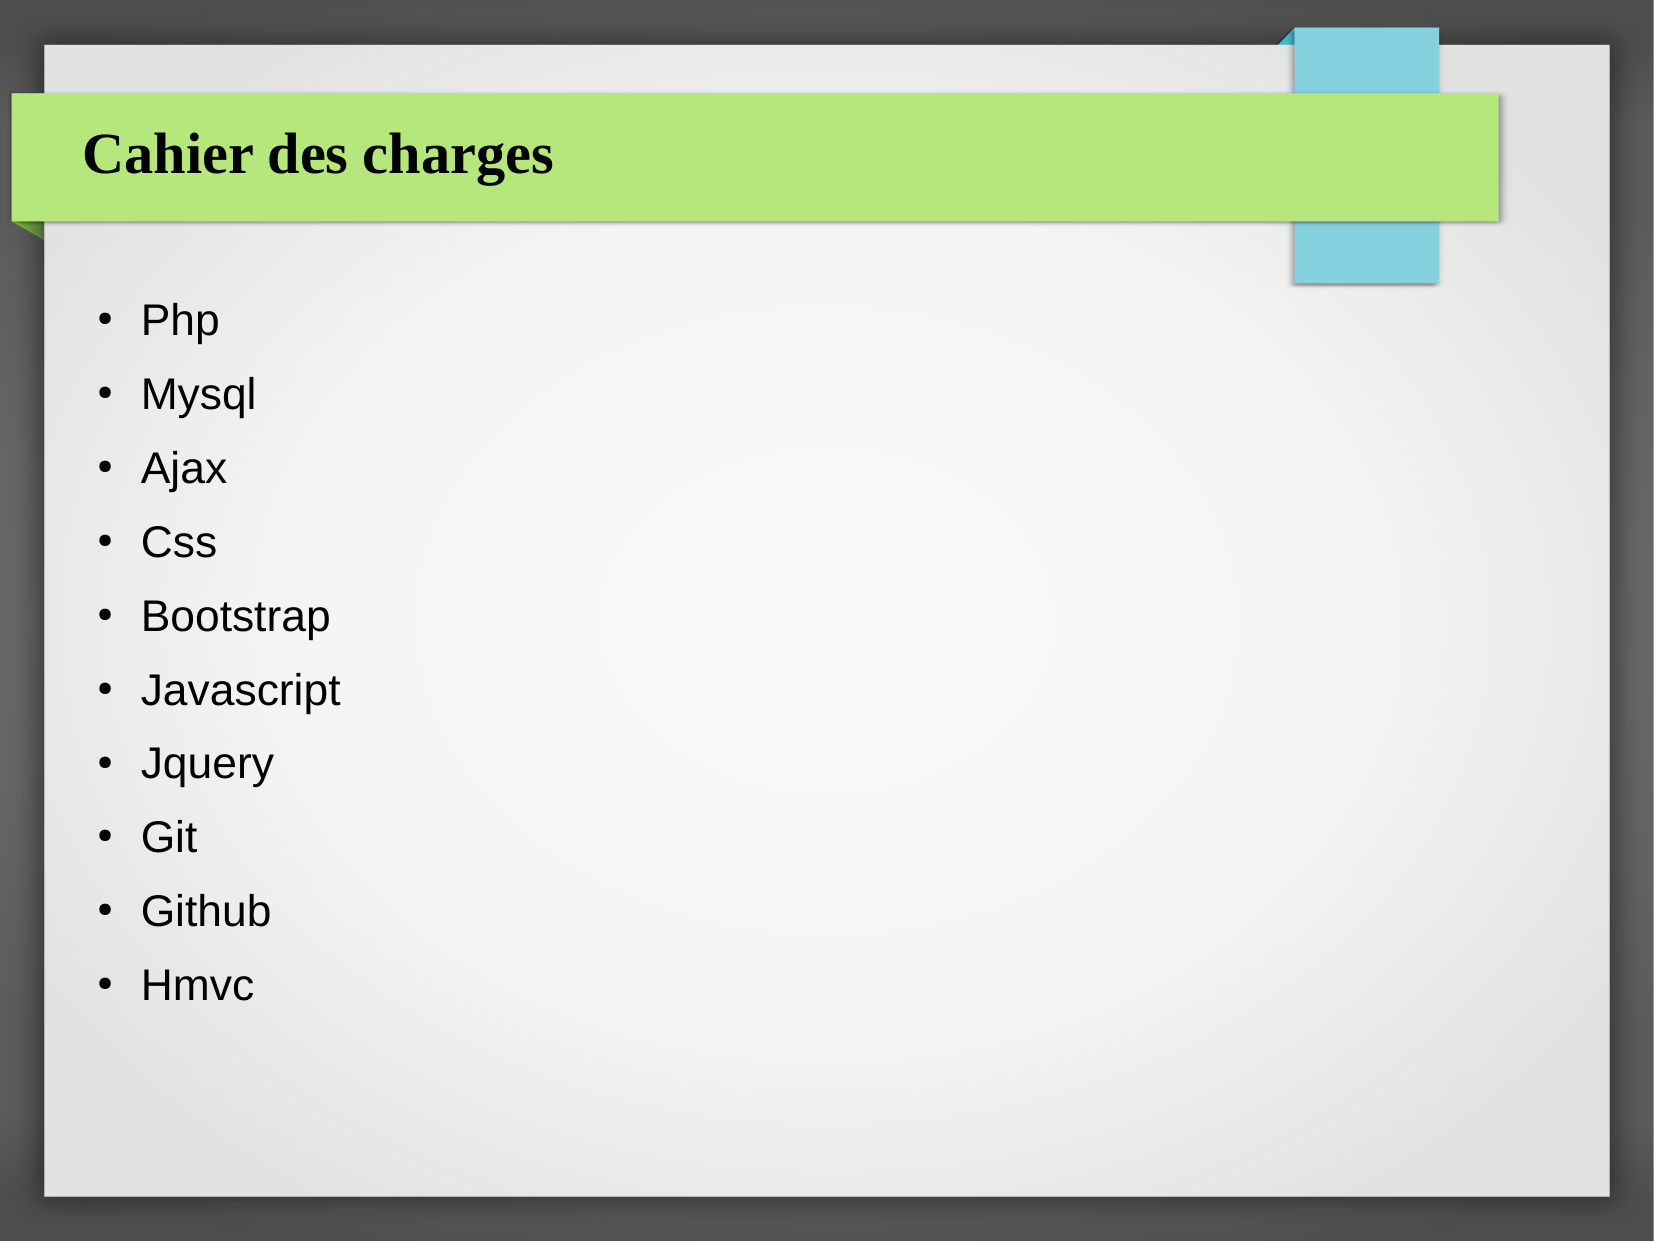

# Cahier des charges
Php
Mysql
Ajax
Css
Bootstrap
Javascript
Jquery
Git
Github
Hmvc